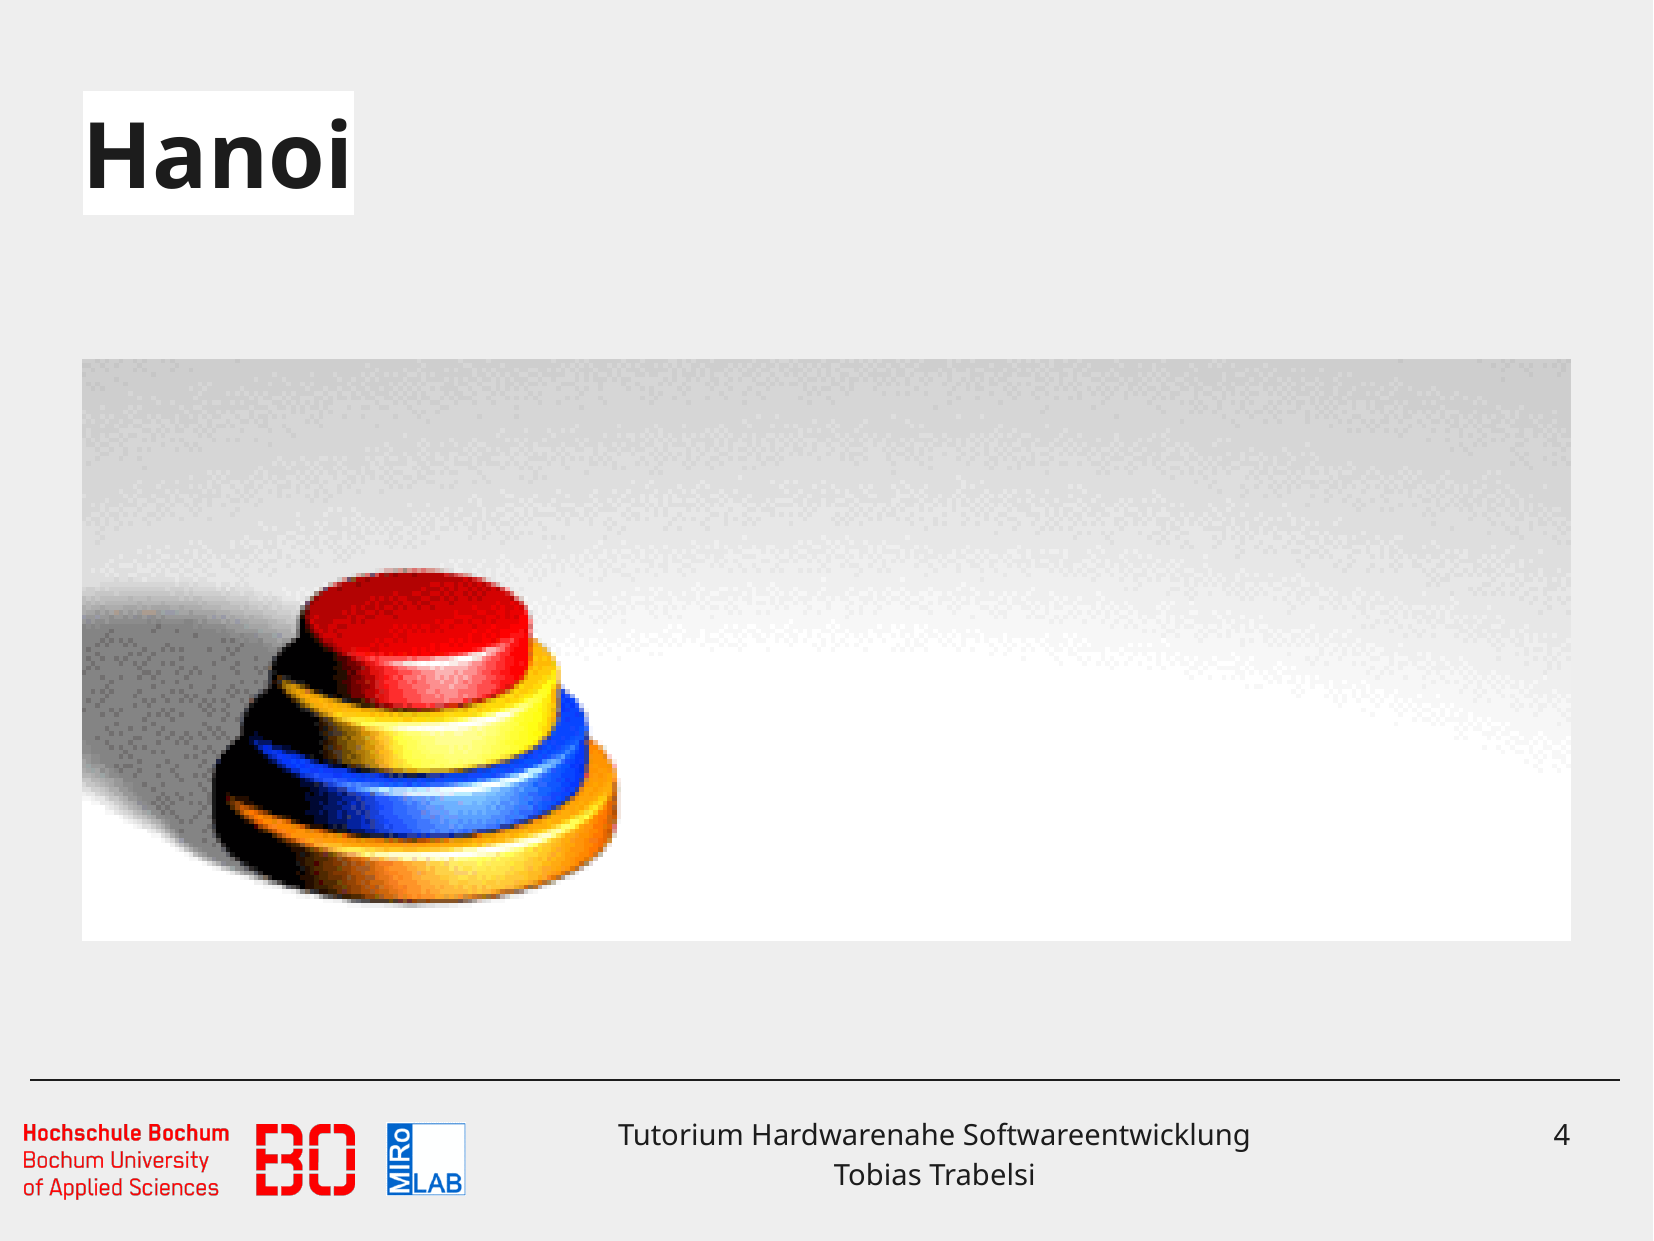

# Hanoi
Vanessa Böhrk - Tutorium Hardwarenahe Softwareentwicklung
4